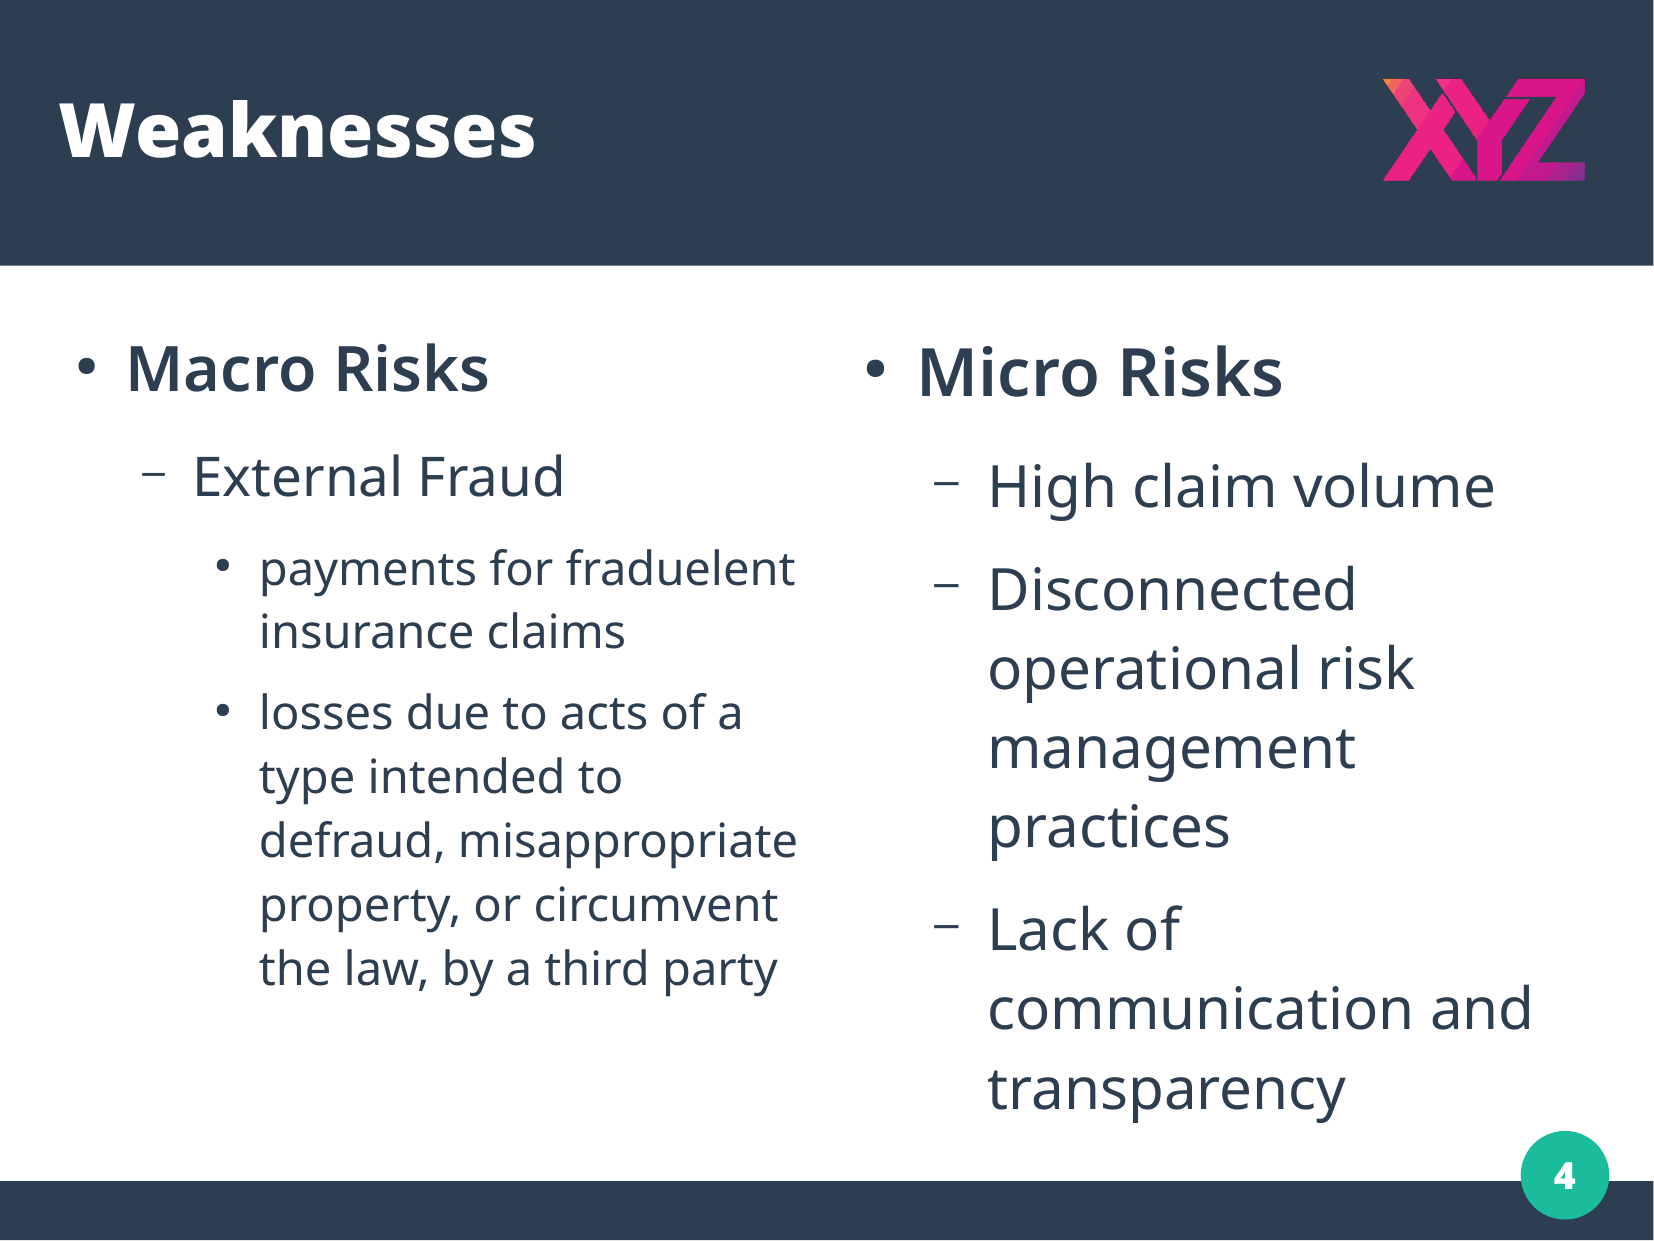

# Weaknesses
Macro Risks
External Fraud
payments for fraduelent insurance claims
losses due to acts of a type intended to defraud, misappropriate property, or circumvent the law, by a third party
Micro Risks
High claim volume
Disconnected operational risk management practices
Lack of communication and transparency
4